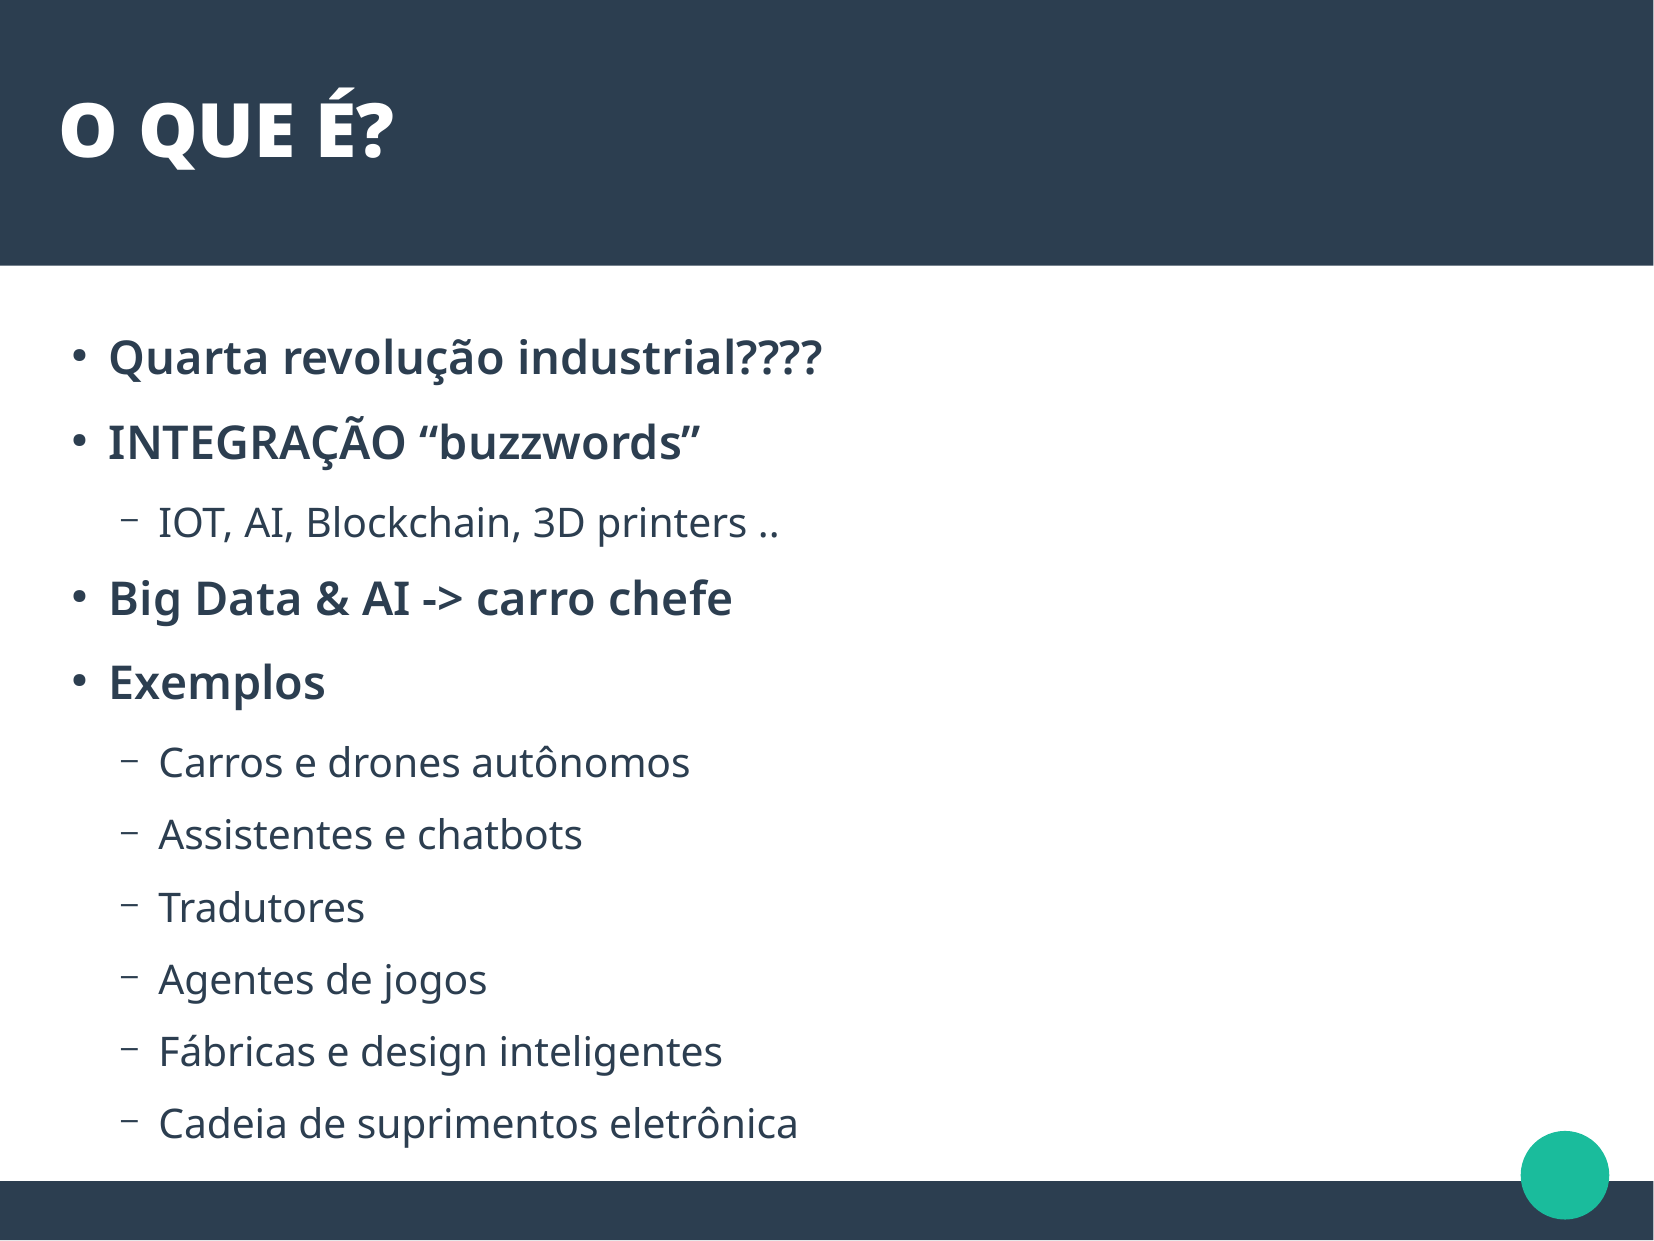

# O QUE É?
Quarta revolução industrial????
INTEGRAÇÃO “buzzwords”
IOT, AI, Blockchain, 3D printers ..
Big Data & AI -> carro chefe
Exemplos
Carros e drones autônomos
Assistentes e chatbots
Tradutores
Agentes de jogos
Fábricas e design inteligentes
Cadeia de suprimentos eletrônica